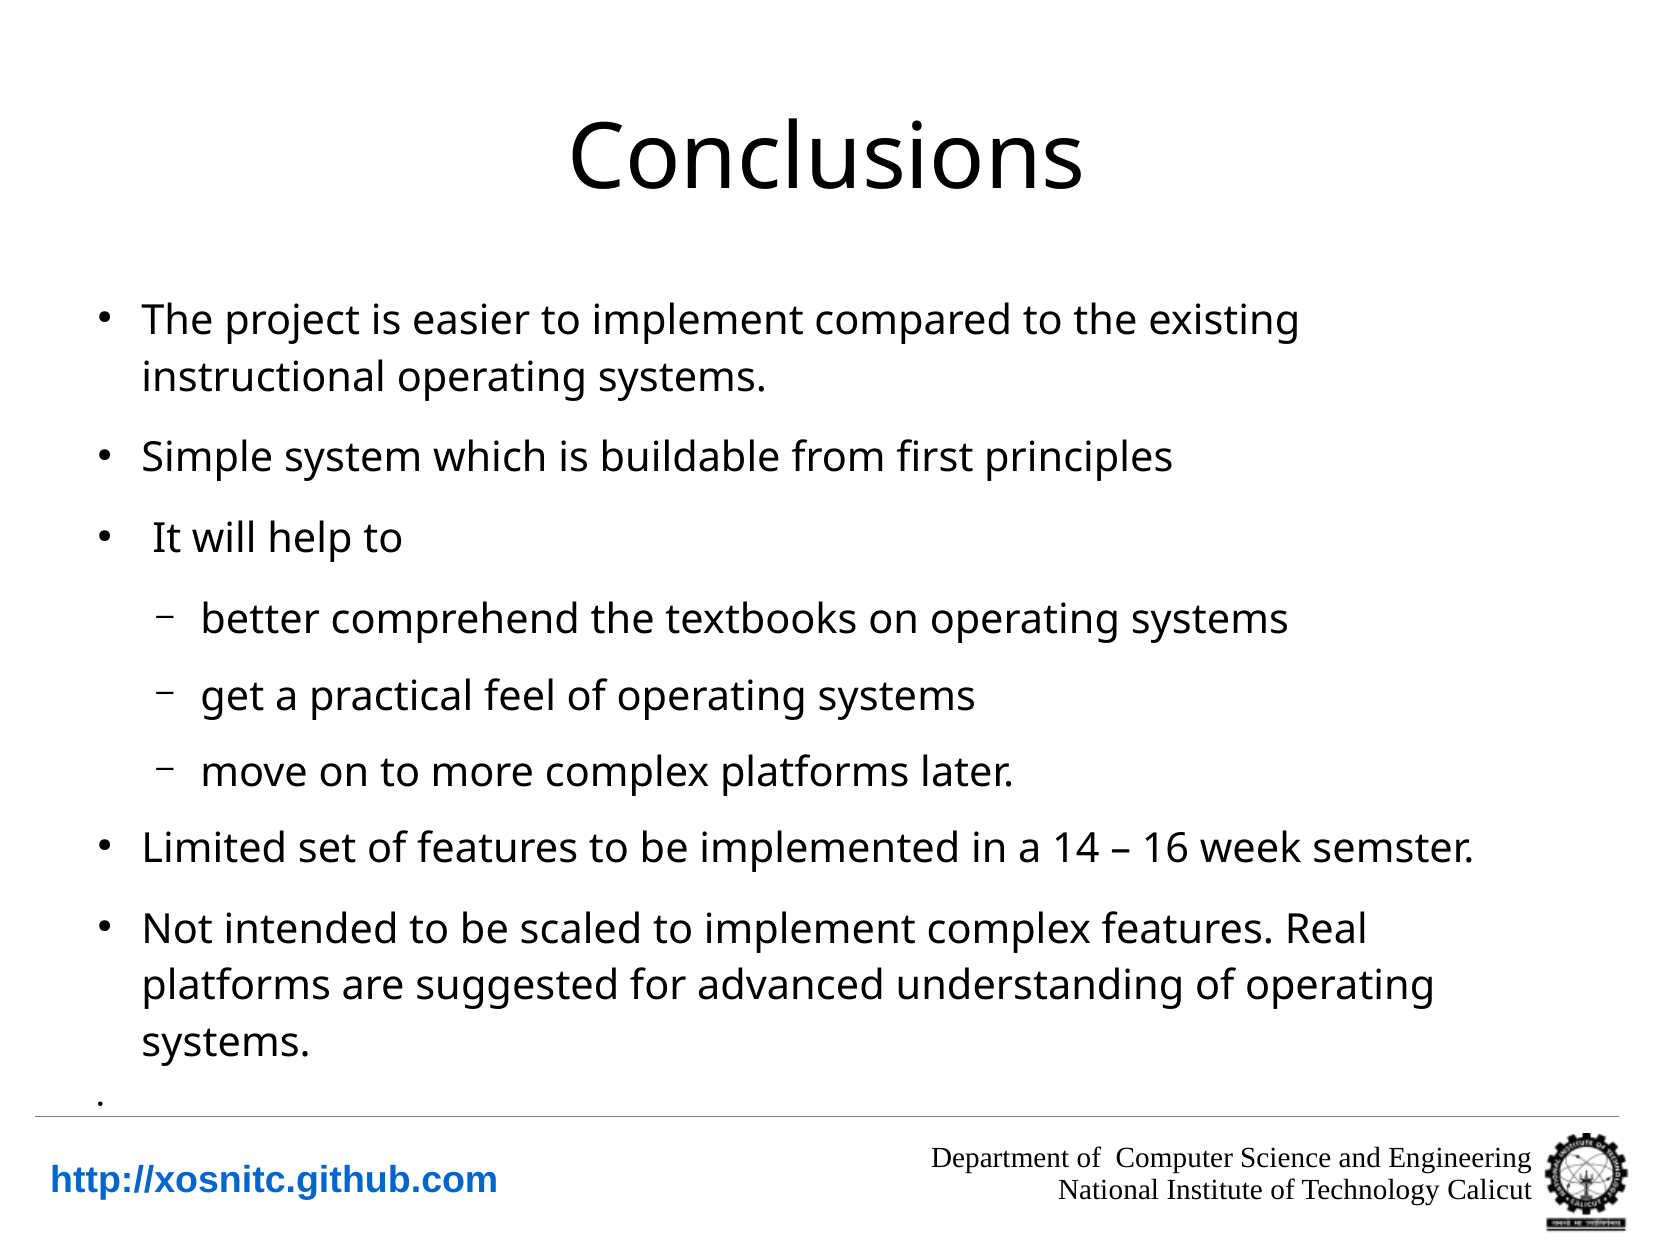

# Conclusions
The project is easier to implement compared to the existing instructional operating systems.
Simple system which is buildable from first principles
 It will help to
better comprehend the textbooks on operating systems
get a practical feel of operating systems
move on to more complex platforms later.
Limited set of features to be implemented in a 14 – 16 week semster.
Not intended to be scaled to implement complex features. Real platforms are suggested for advanced understanding of operating systems.